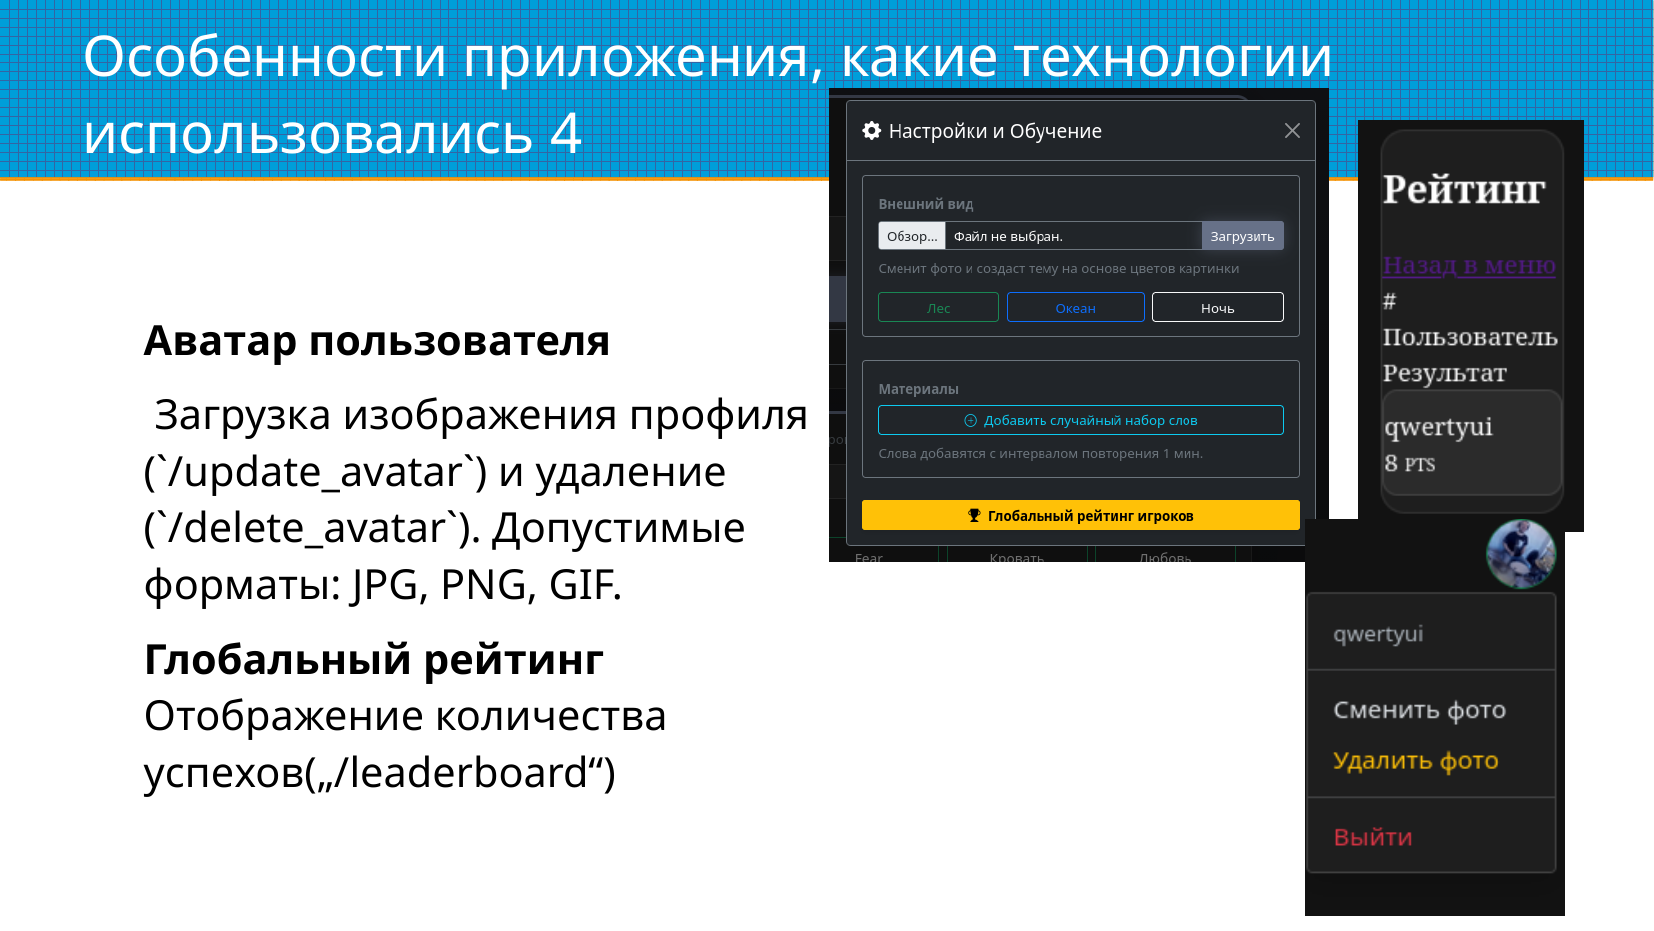

# Особенности приложения, какие технологии использовались 4
Аватар пользователя
 Загрузка изображения профиля (`/update_avatar`) и удаление (`/delete_avatar`). Допустимые форматы: JPG, PNG, GIF.
Глобальный рейтинг Отображение количества успехов(„/leaderboard“)